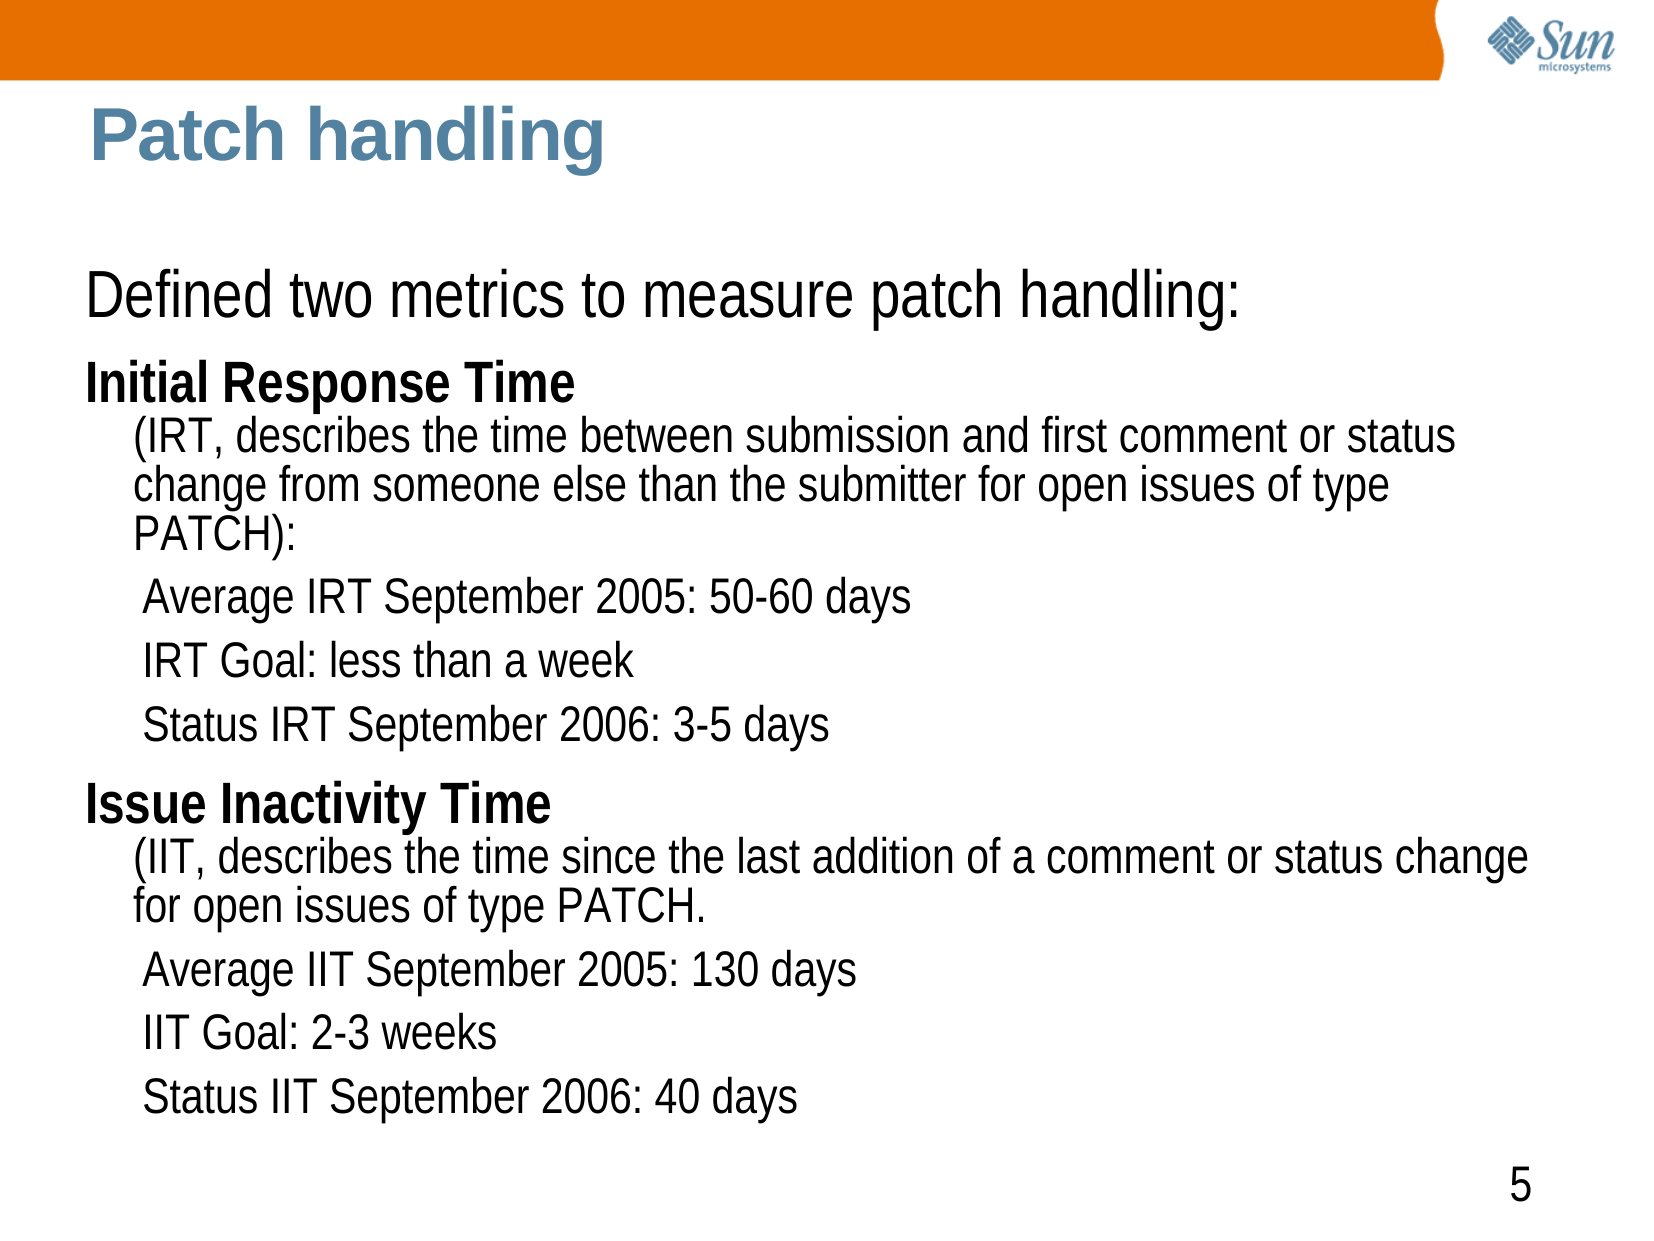

# Patch handling
Defined two metrics to measure patch handling:
Initial Response Time
(IRT, describes the time between submission and first comment or status change from someone else than the submitter for open issues of type PATCH):
Average IRT September 2005: 50-60 days
IRT Goal: less than a week
Status IRT September 2006: 3-5 days
Issue Inactivity Time
(IIT, describes the time since the last addition of a comment or status change for open issues of type PATCH.
Average IIT September 2005: 130 days
IIT Goal: 2-3 weeks
Status IIT September 2006: 40 days